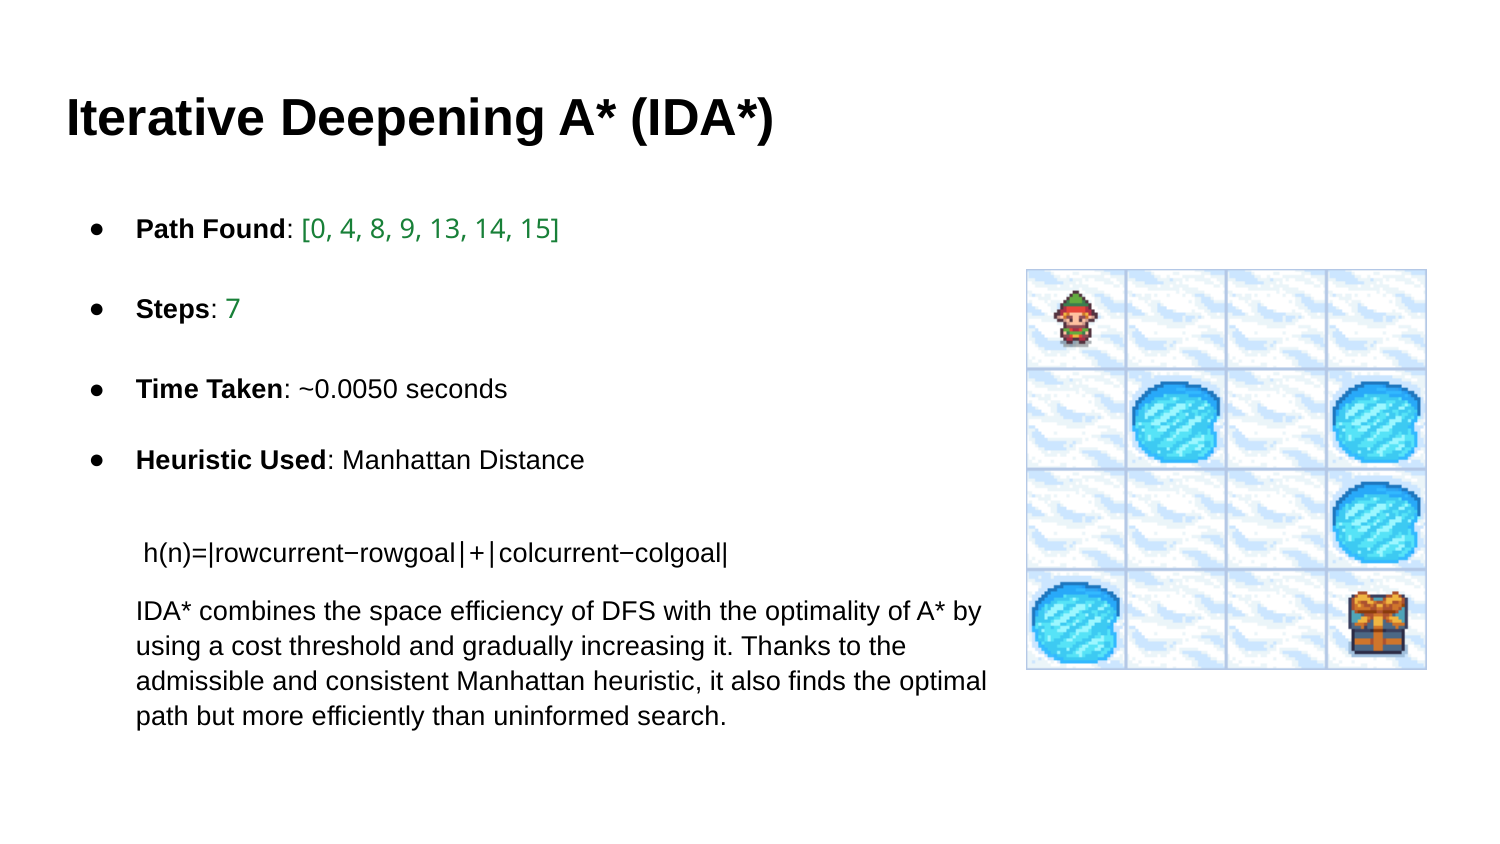

# Iterative Deepening A* (IDA*)
Path Found: [0, 4, 8, 9, 13, 14, 15]
Steps: 7
Time Taken: ~0.0050 seconds
Heuristic Used: Manhattan Distance
 h(n)=|rowcurrent−rowgoal∣+∣colcurrent−colgoal|
IDA* combines the space efficiency of DFS with the optimality of A* by using a cost threshold and gradually increasing it. Thanks to the admissible and consistent Manhattan heuristic, it also finds the optimal path but more efficiently than uninformed search.